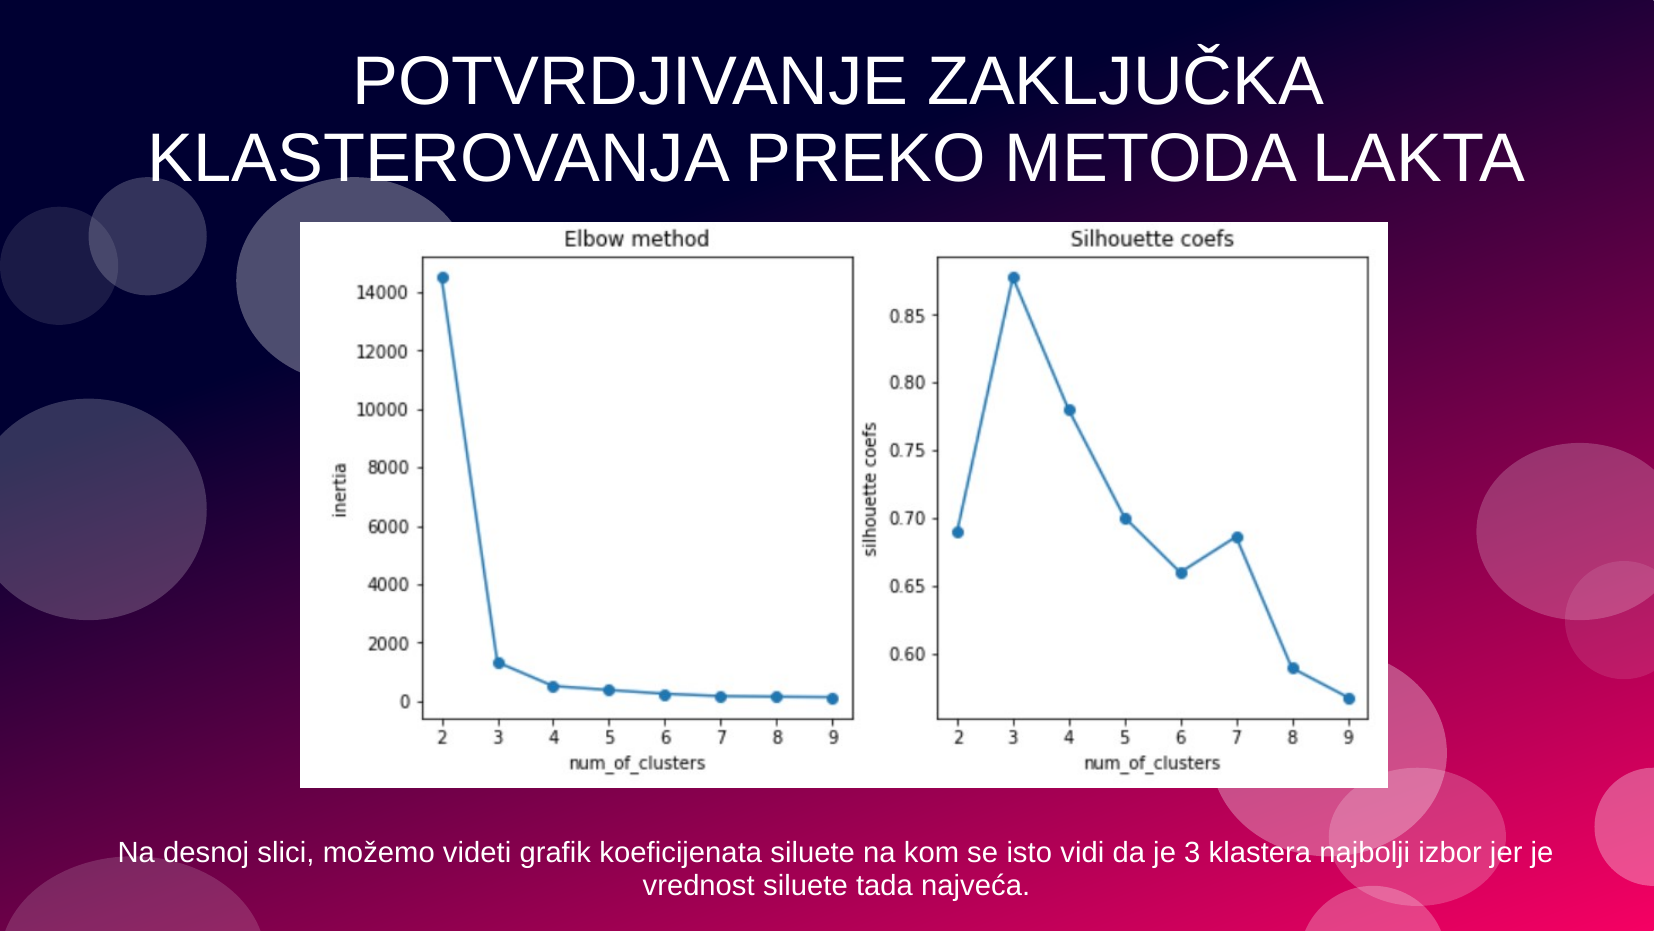

# POTVRDJIVANJE ZAKLJUČKA KLASTEROVANJA PREKO METODA LAKTA
Na desnoj slici, možemo videti grafik koeficijenata siluete na kom se isto vidi da je 3 klastera najbolji izbor jer je vrednost siluete tada najveća.